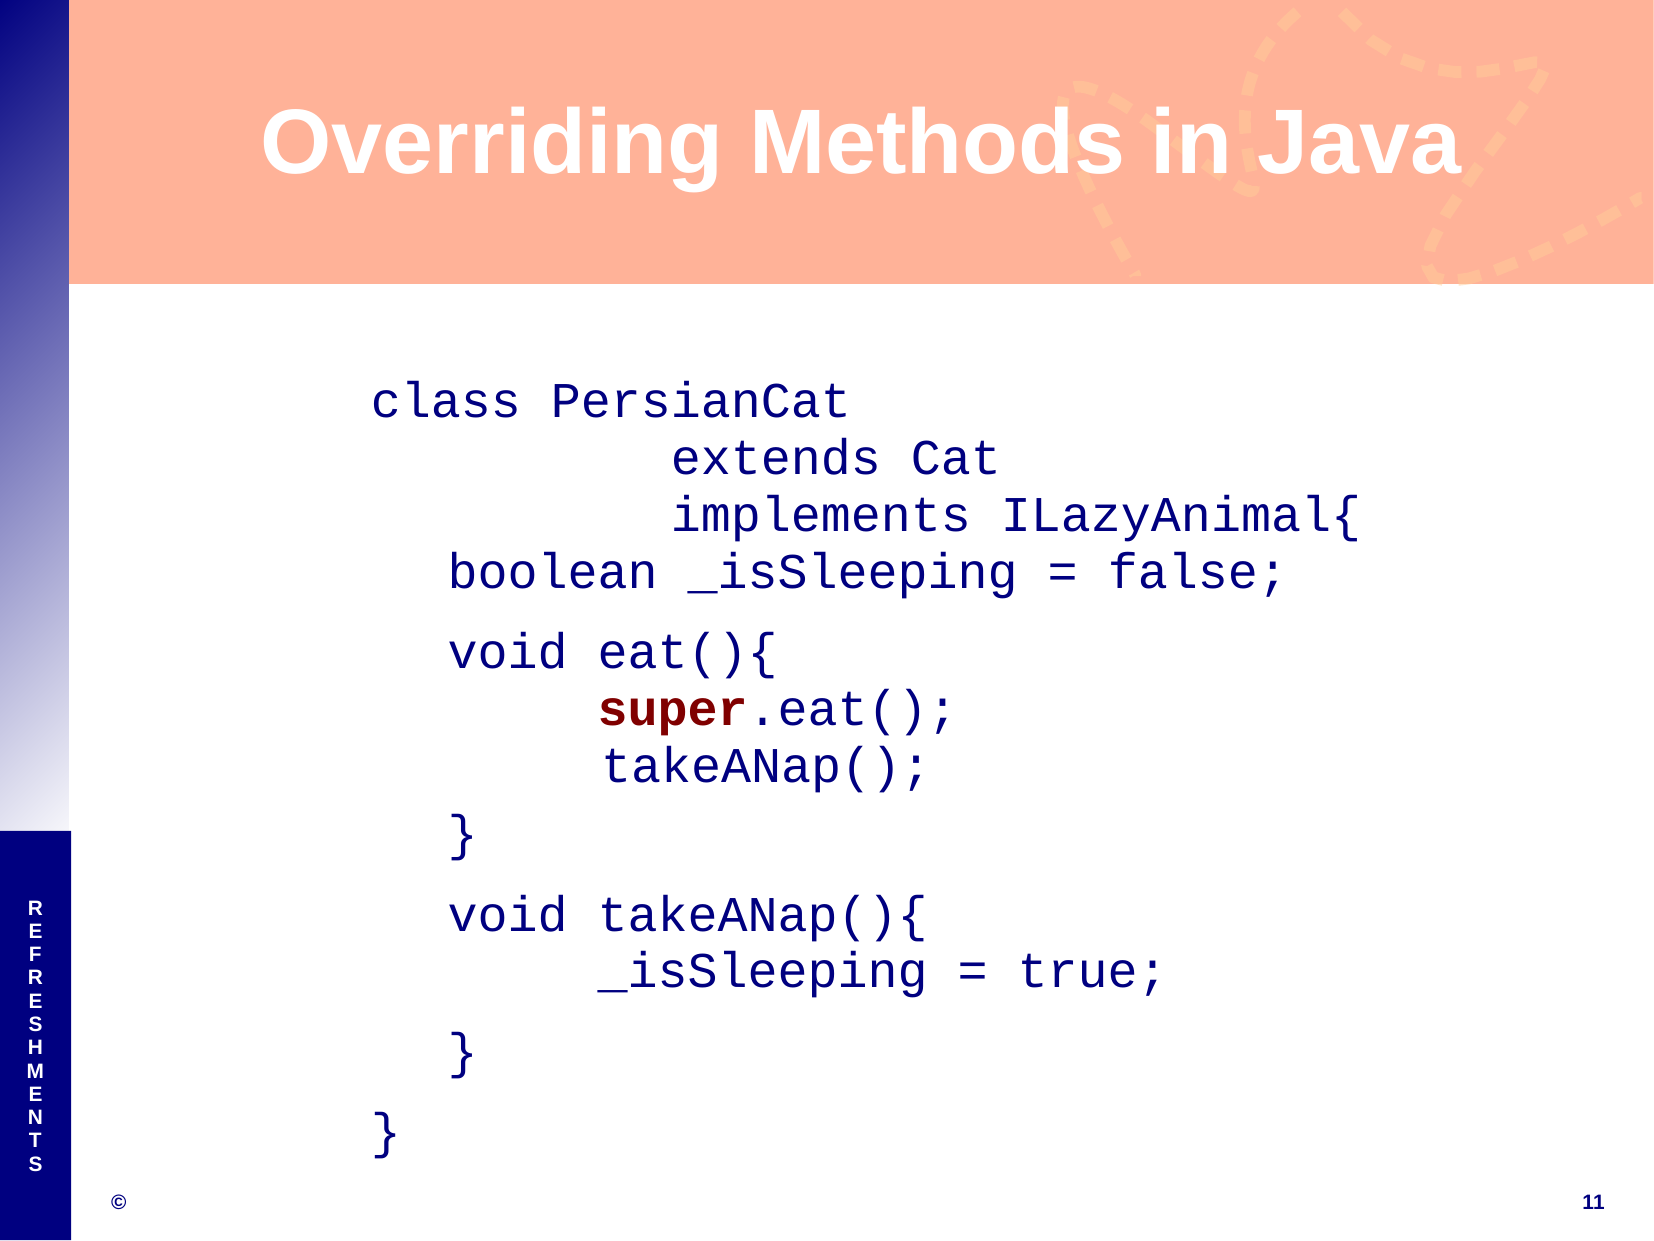

Overriding Methods in Java
# class PersianCat
 extends Cat
 implements ILazyAnimal{
boolean _isSleeping = false;
void eat(){
 super.eat();
takeANap();
}
void takeANap(){
 _isSleeping = true;
}
}
R
E
F
R
E
S
H
M
E
N
T
S